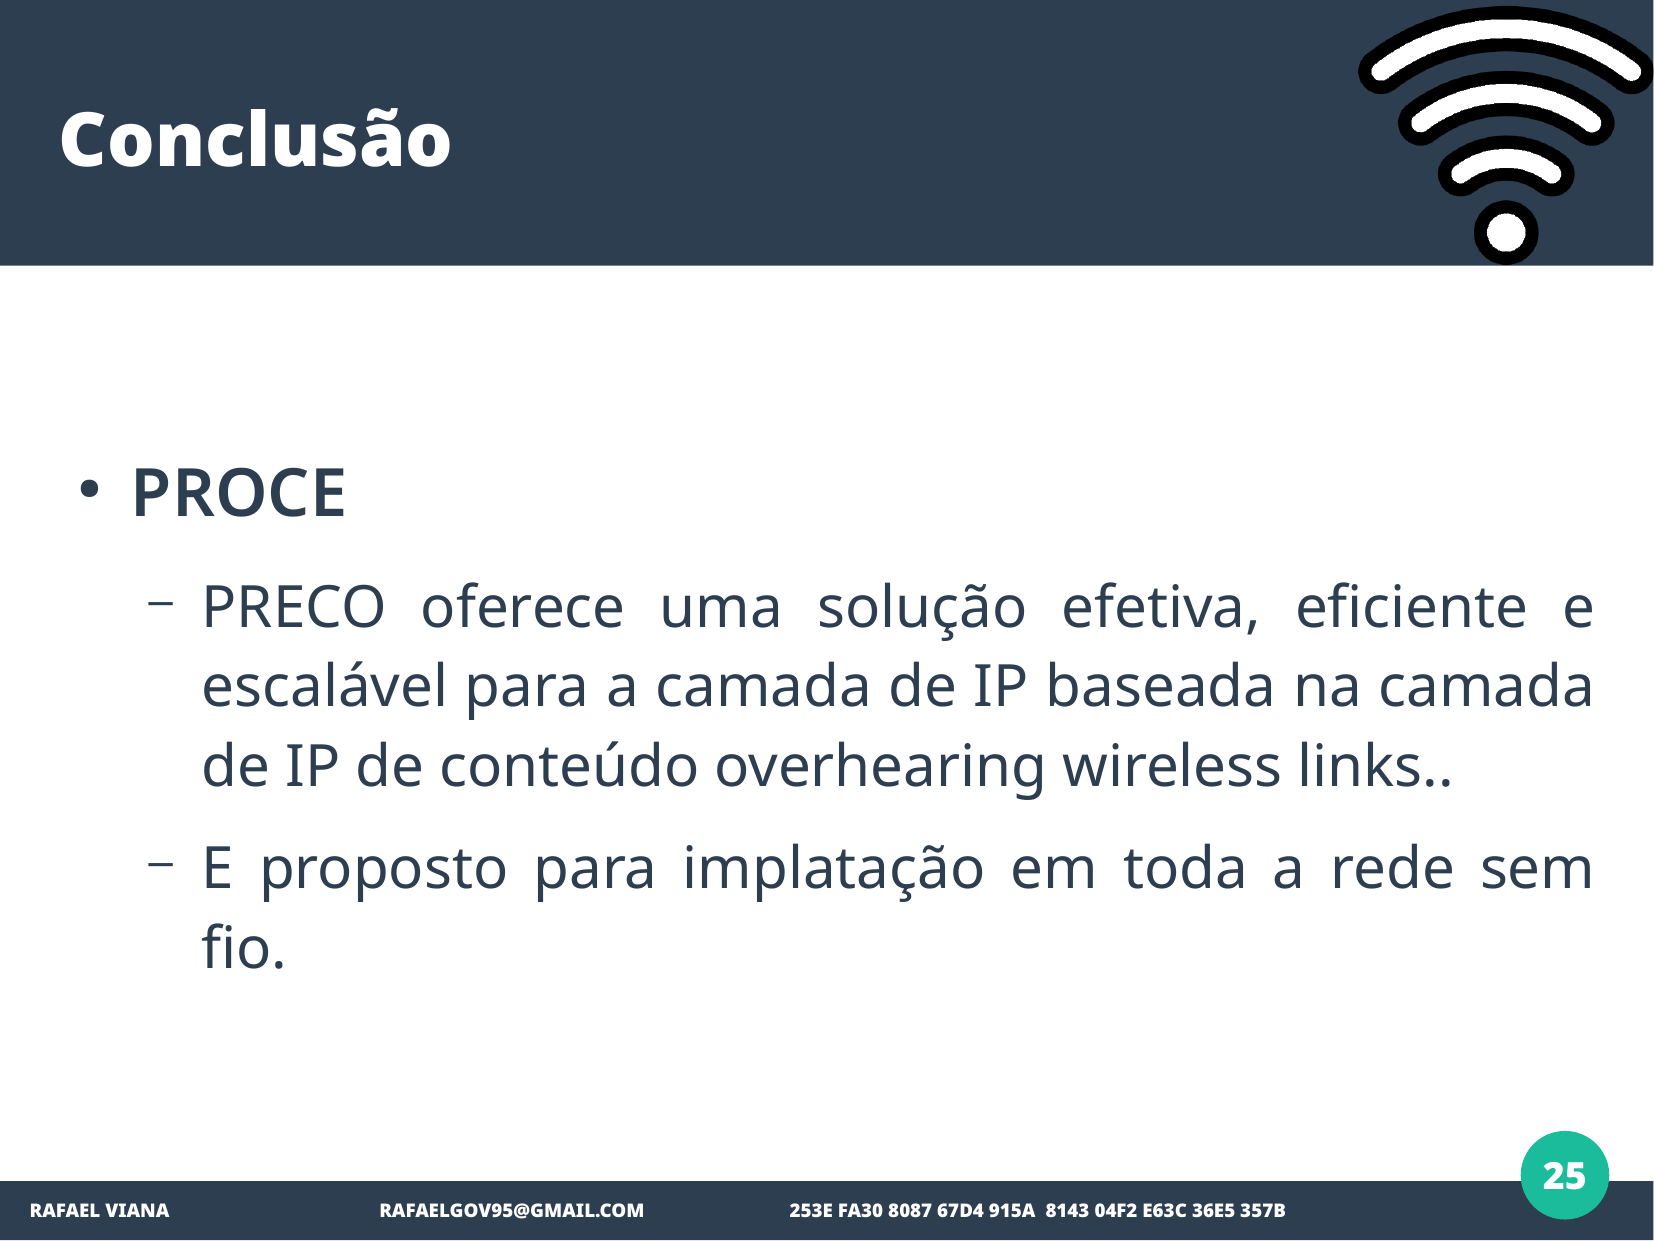

# Conclusão
PROCE
PRECO oferece uma solução efetiva, eficiente e escalável para a camada de IP baseada na camada de IP de conteúdo overhearing wireless links..
E proposto para implatação em toda a rede sem fio.
25
RAFAEL VIANA RAFAELGOV95@GMAIL.COM 253E FA30 8087 67D4 915A 8143 04F2 E63C 36E5 357B